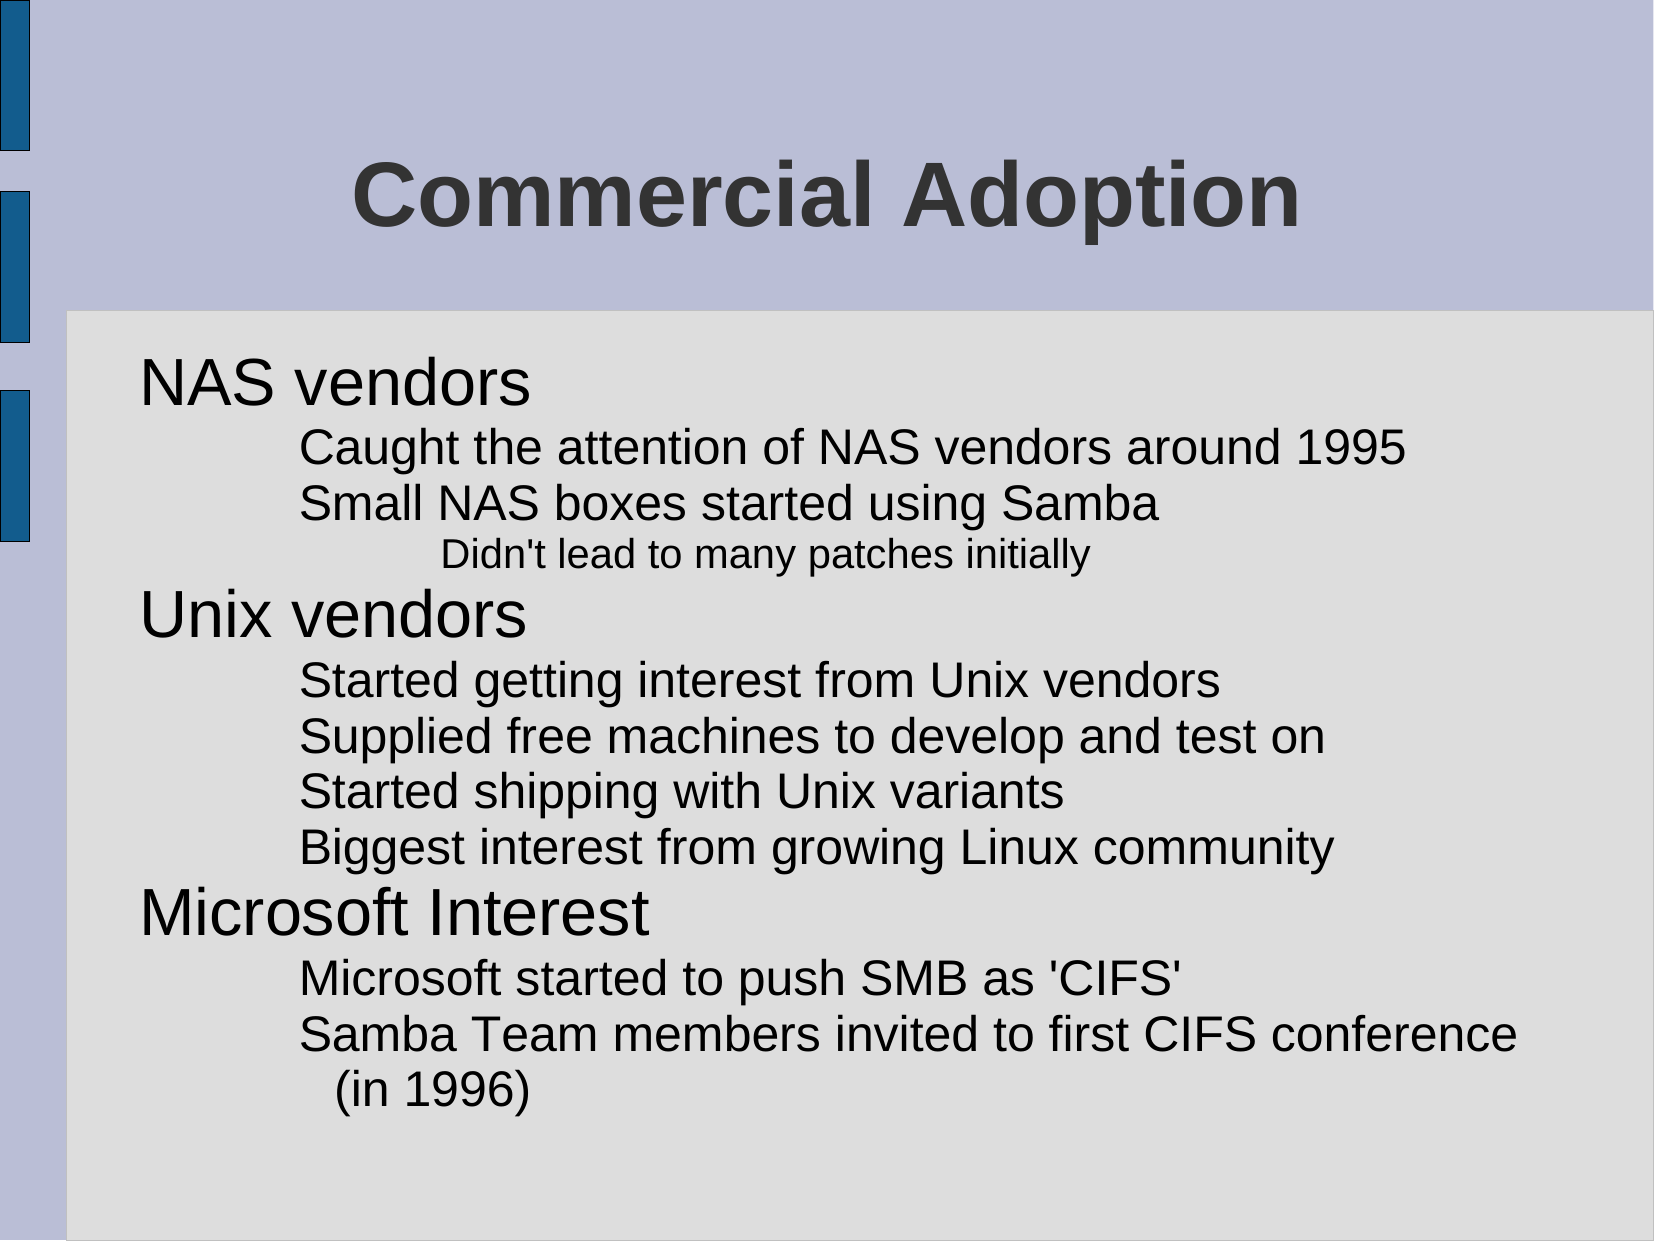

# Commercial Adoption
NAS vendors
Caught the attention of NAS vendors around 1995
Small NAS boxes started using Samba
Didn't lead to many patches initially
Unix vendors
Started getting interest from Unix vendors
Supplied free machines to develop and test on
Started shipping with Unix variants
Biggest interest from growing Linux community
Microsoft Interest
Microsoft started to push SMB as 'CIFS'
Samba Team members invited to first CIFS conference (in 1996)